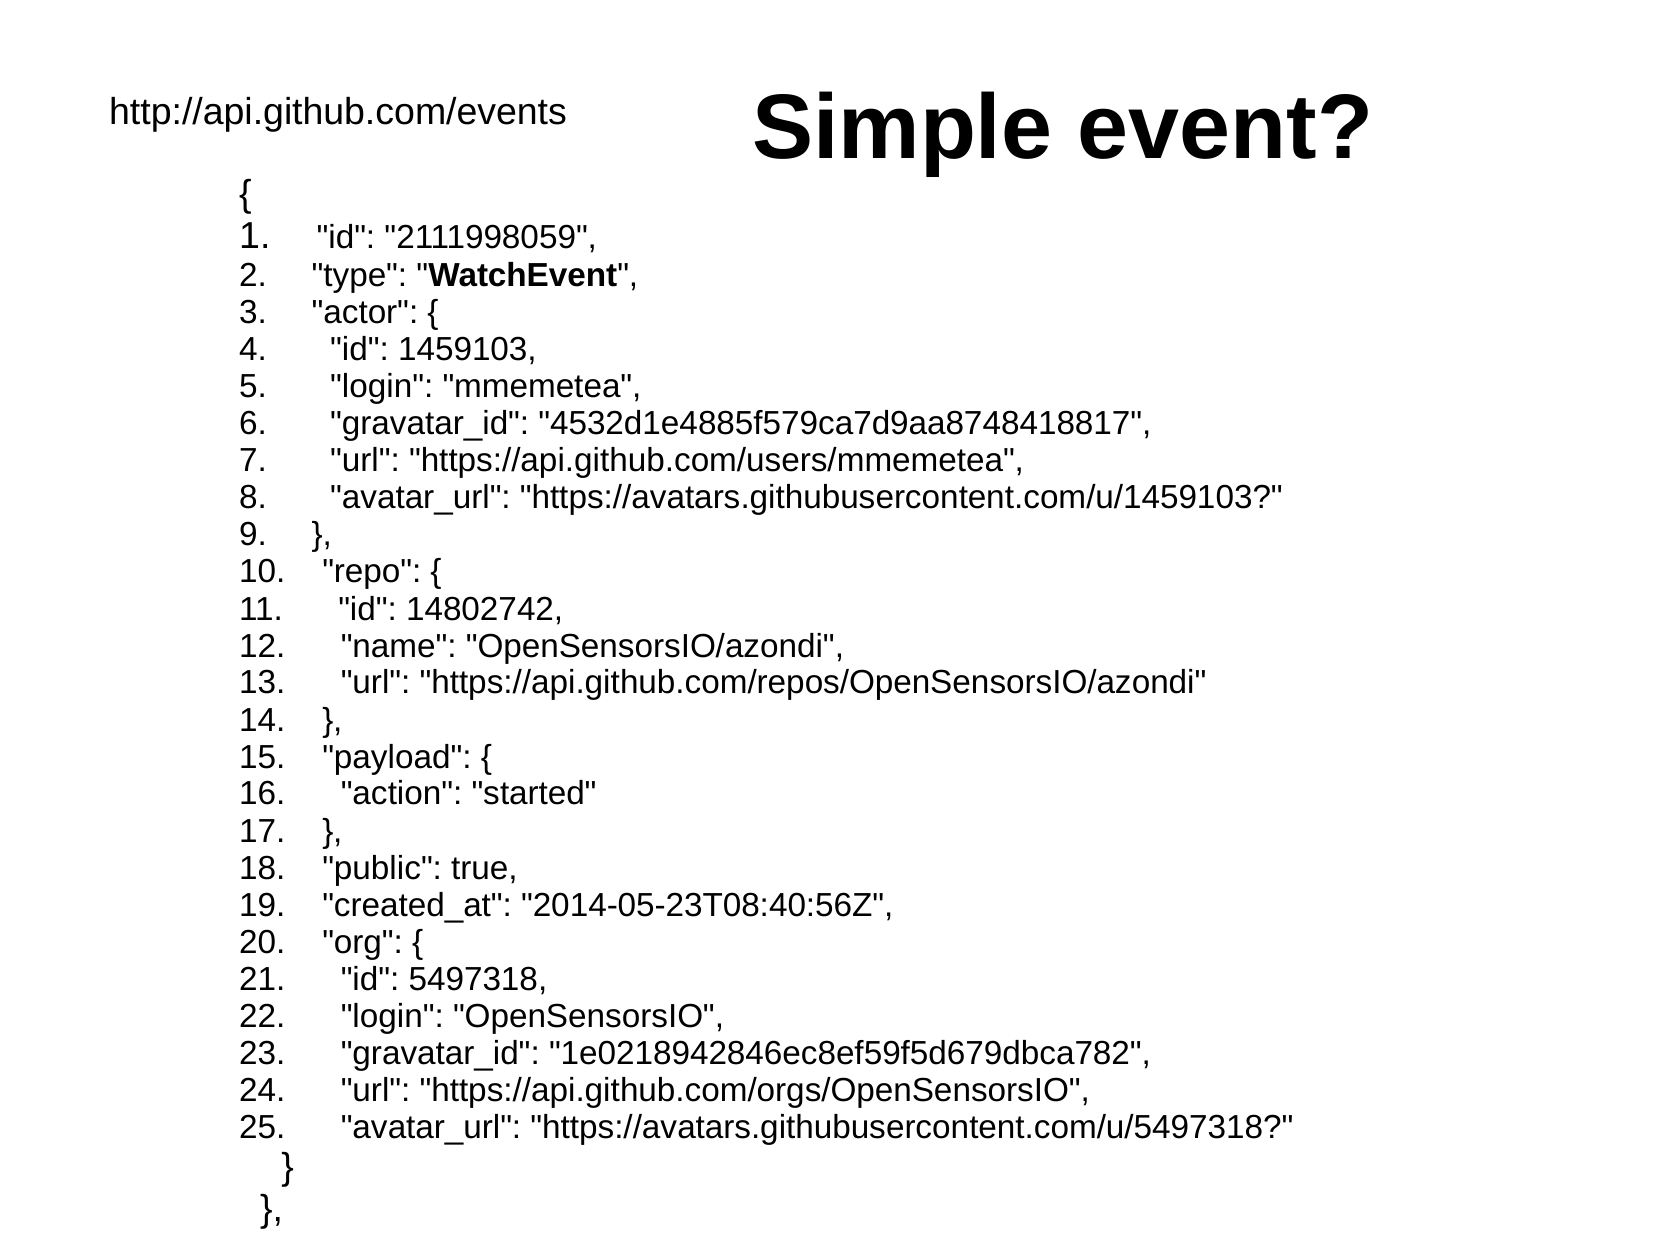

# Simple event?
http://api.github.com/events
{
 "id": "2111998059",
 "type": "WatchEvent",
 "actor": {
 "id": 1459103,
 "login": "mmemetea",
 "gravatar_id": "4532d1e4885f579ca7d9aa8748418817",
 "url": "https://api.github.com/users/mmemetea",
 "avatar_url": "https://avatars.githubusercontent.com/u/1459103?"
 },
 "repo": {
 "id": 14802742,
 "name": "OpenSensorsIO/azondi",
 "url": "https://api.github.com/repos/OpenSensorsIO/azondi"
 },
 "payload": {
 "action": "started"
 },
 "public": true,
 "created_at": "2014-05-23T08:40:56Z",
 "org": {
 "id": 5497318,
 "login": "OpenSensorsIO",
 "gravatar_id": "1e0218942846ec8ef59f5d679dbca782",
 "url": "https://api.github.com/orgs/OpenSensorsIO",
 "avatar_url": "https://avatars.githubusercontent.com/u/5497318?"
 }
 },